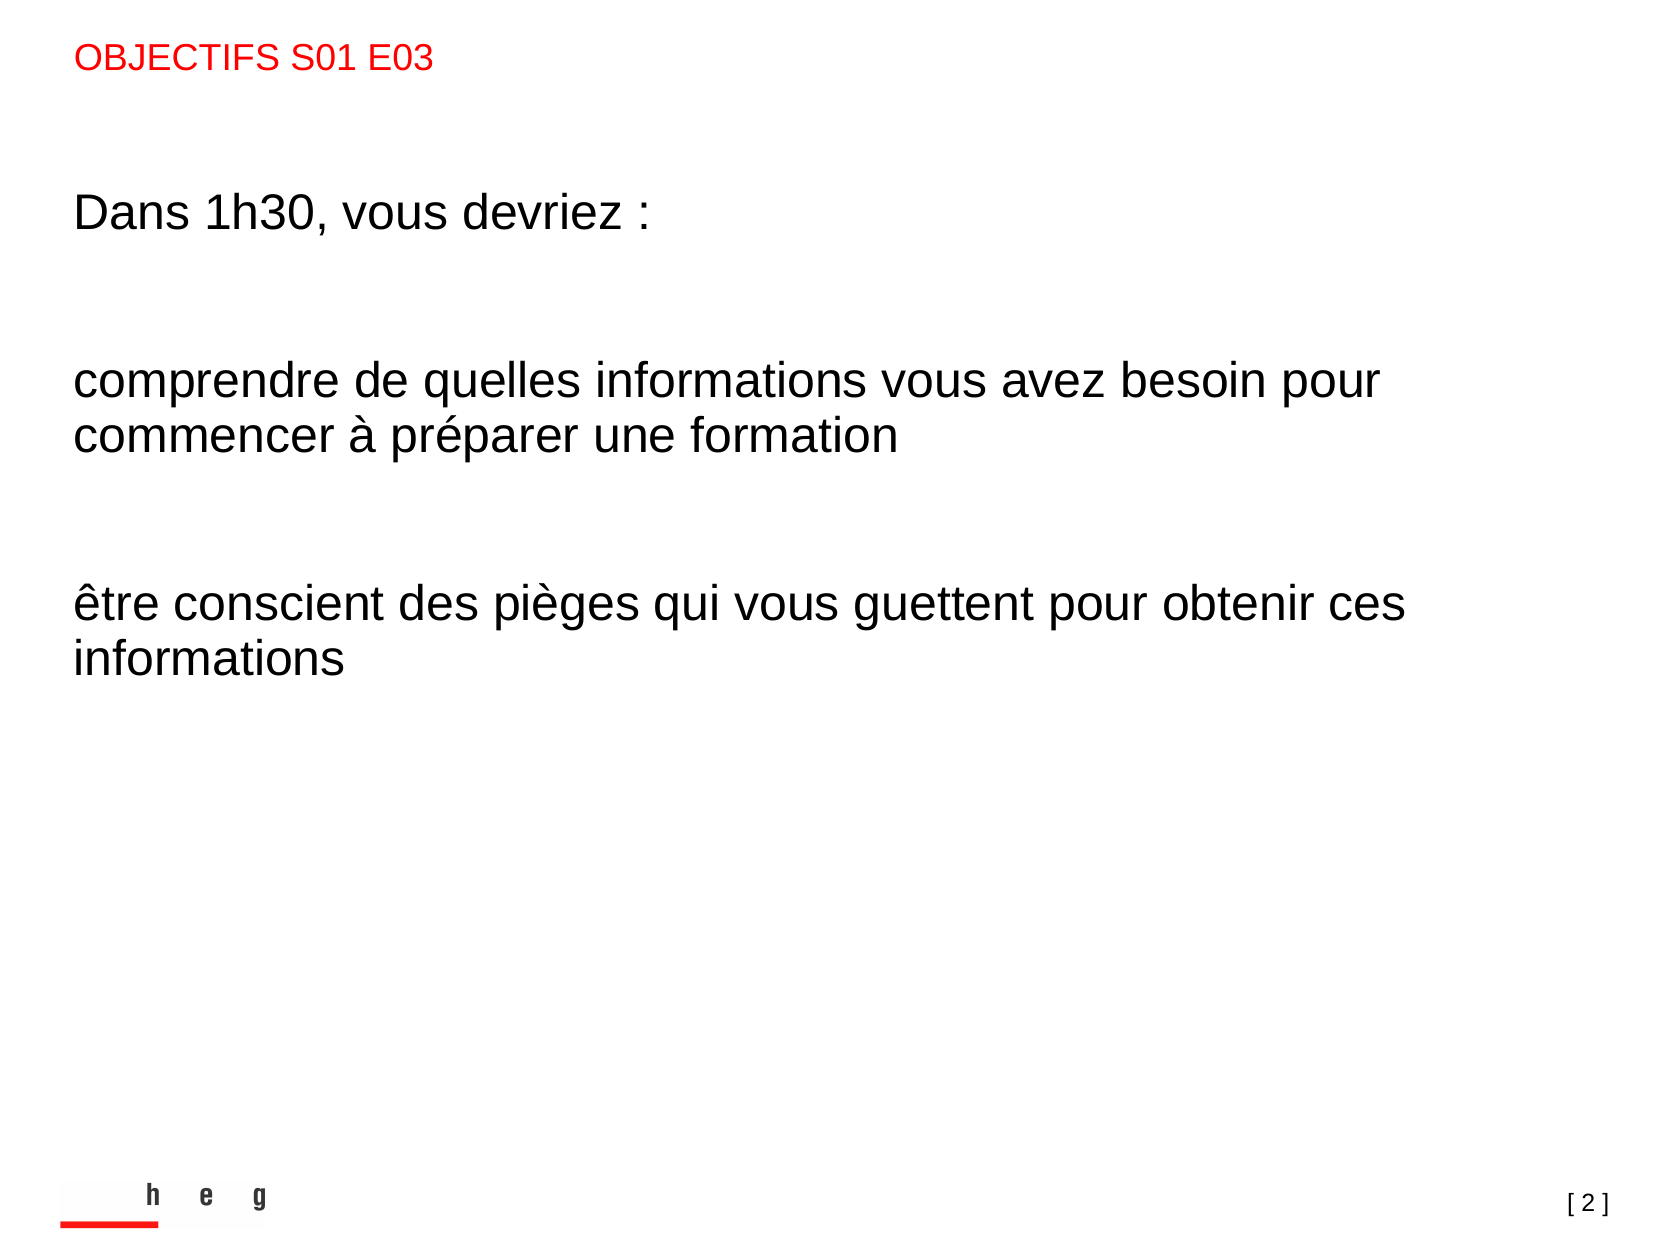

OBJECTIFS S01 E03
Dans 1h30, vous devriez :
comprendre de quelles informations vous avez besoin pour commencer à préparer une formation
être conscient des pièges qui vous guettent pour obtenir ces informations